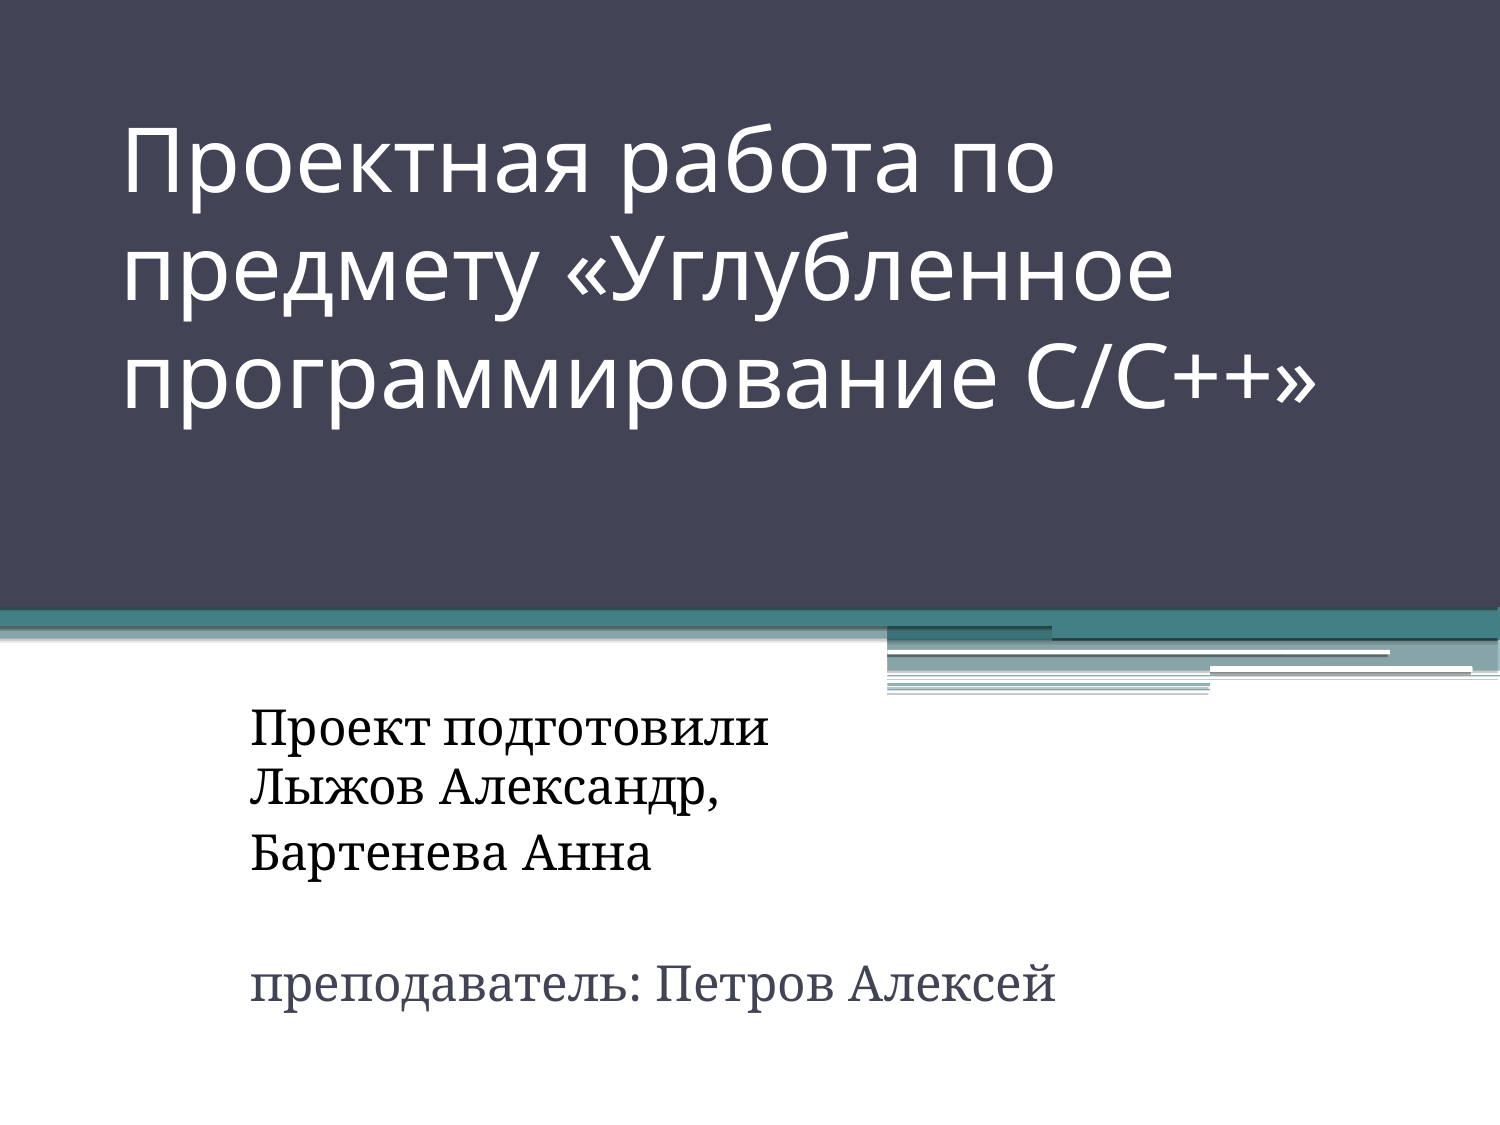

# Проектная работа по предмету «Углубленное программирование C/C++»
Проект подготовили
Лыжов Александр,
Бартенева Анна
преподаватель: Петров Алексей